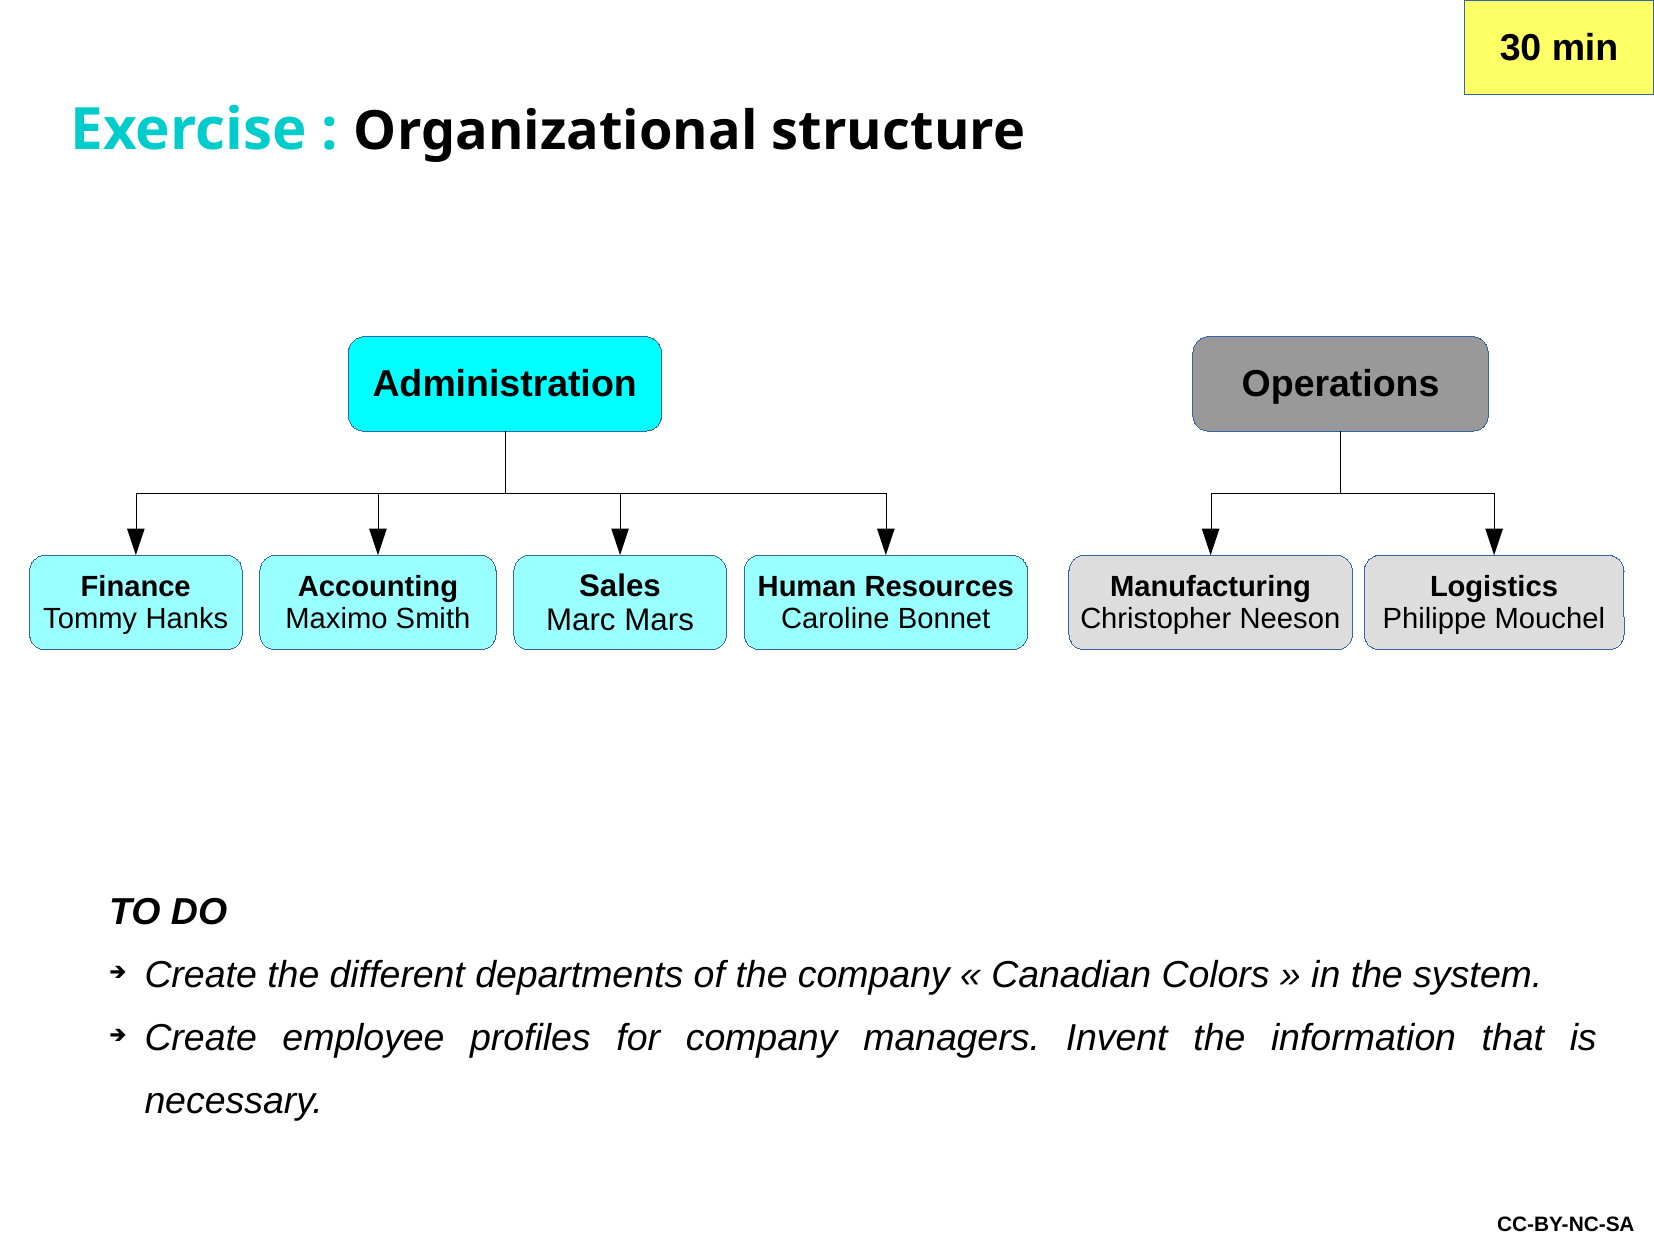

30 min
# Exercise : Organizational structure
Administration
Operations
Finance
Tommy Hanks
Human Resources
Caroline Bonnet
Accounting
Maximo Smith
Manufacturing
Christopher Neeson
Sales
Marc Mars
Logistics
Philippe Mouchel
TO DO
Create the different departments of the company « Canadian Colors » in the system.
Create employee profiles for company managers. Invent the information that is necessary.
CC-BY-NC-SA